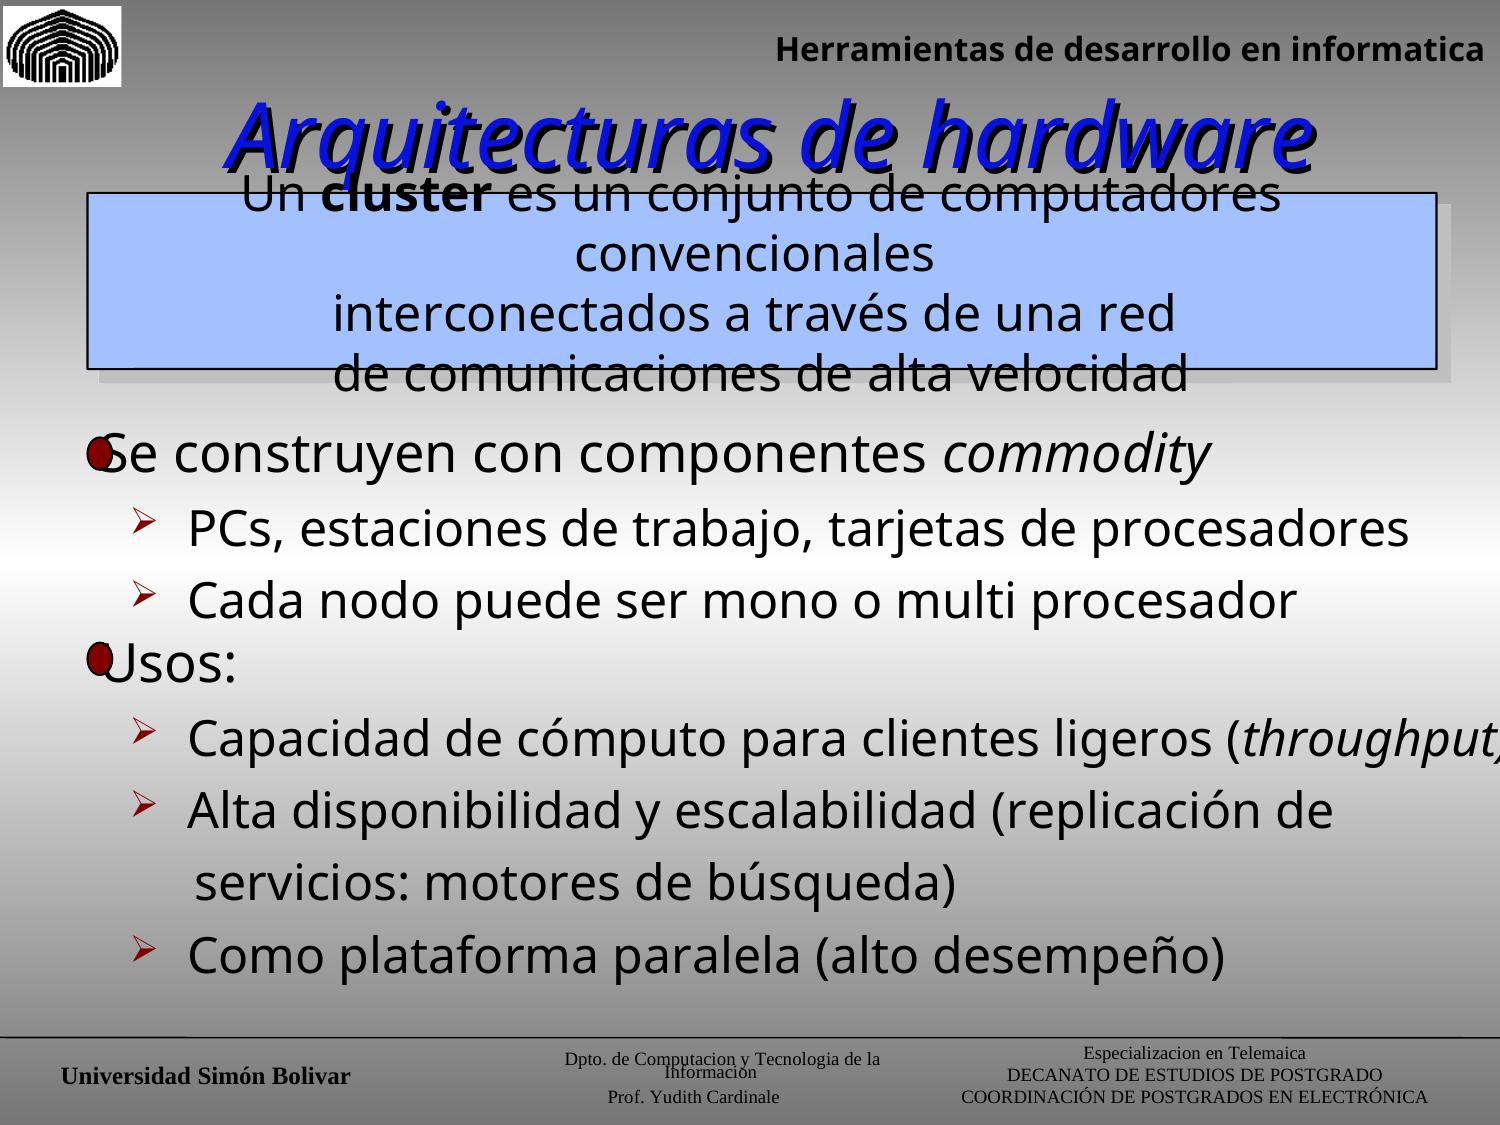

Arquitecturas de hardware
Un cluster es un conjunto de computadores convencionales
interconectados a través de una red
de comunicaciones de alta velocidad
Se construyen con componentes commodity
 PCs, estaciones de trabajo, tarjetas de procesadores
 Cada nodo puede ser mono o multi procesador
Usos:
 Capacidad de cómputo para clientes ligeros (throughput)
 Alta disponibilidad y escalabilidad (replicación de
 servicios: motores de búsqueda)
 Como plataforma paralela (alto desempeño)